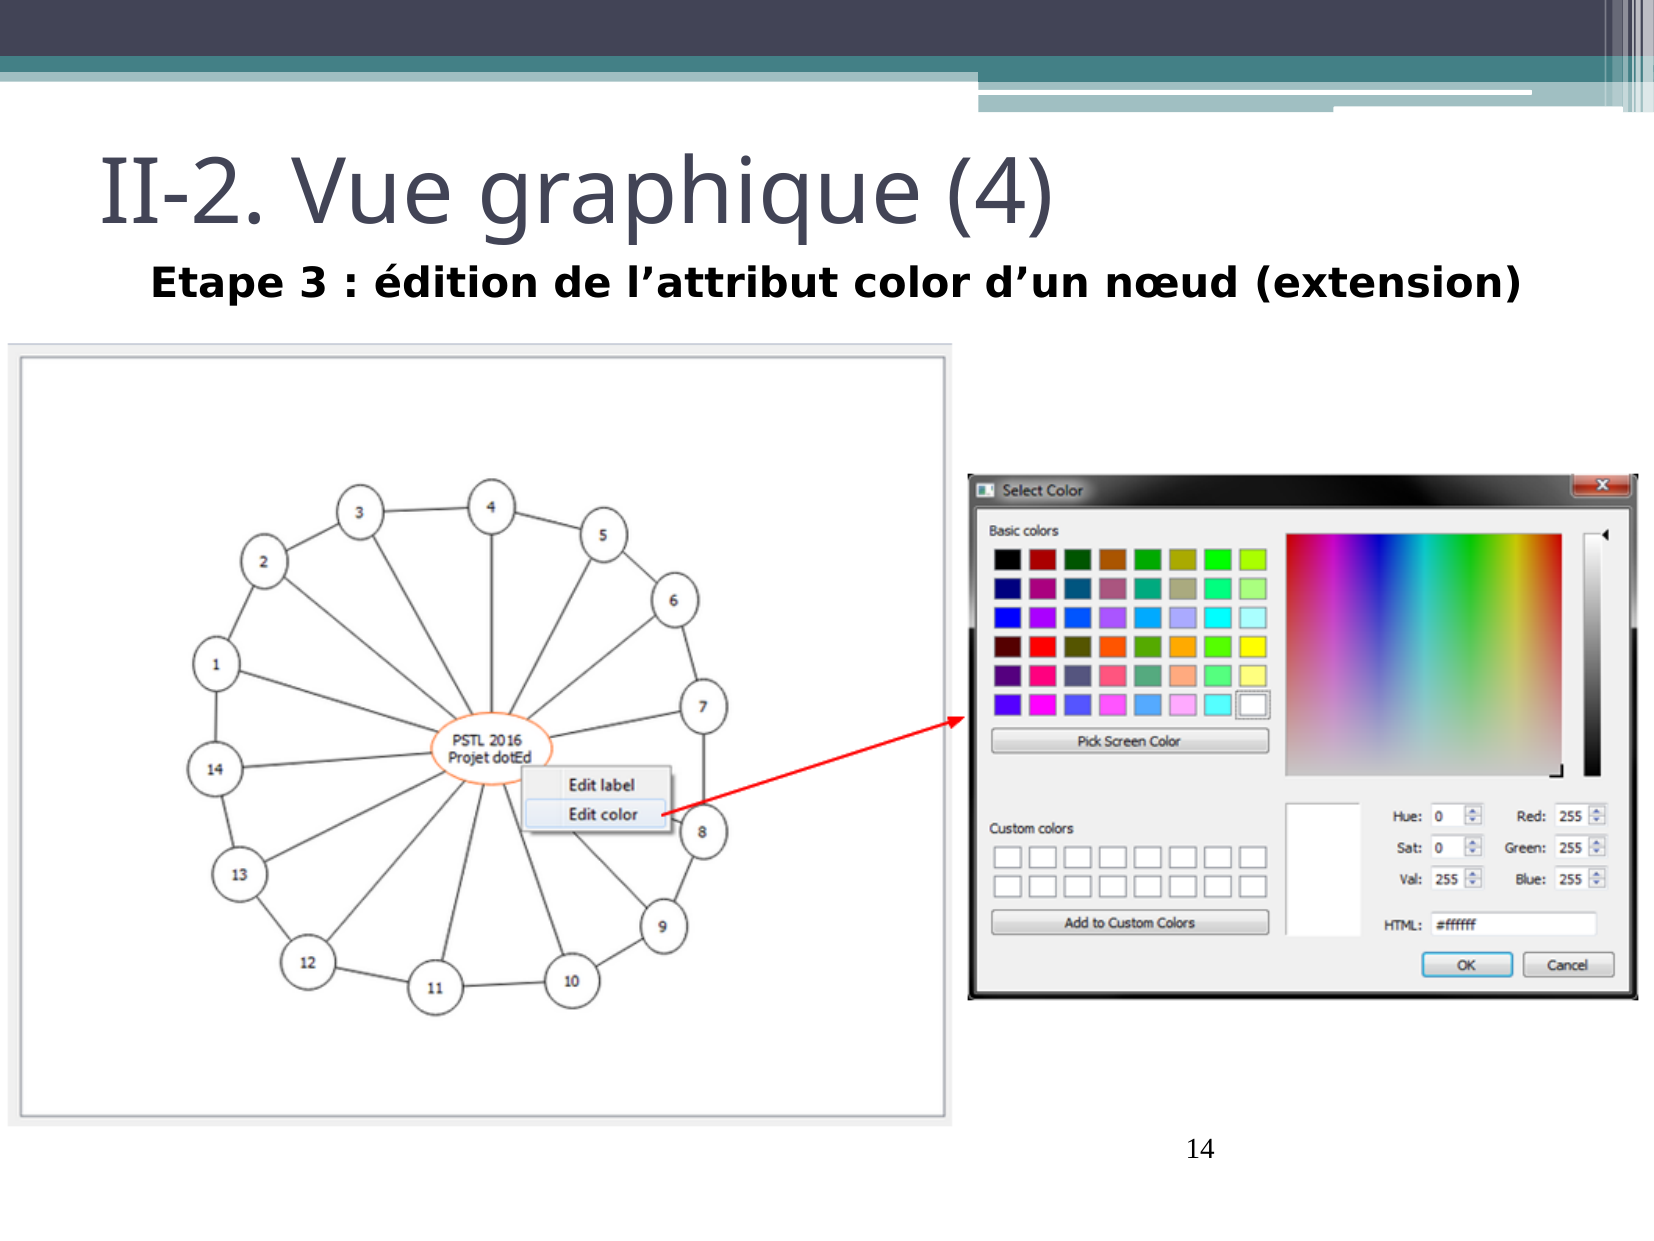

# II-2. Vue graphique (4)
Etape 3 : édition de l’attribut color d’un nœud (extension)